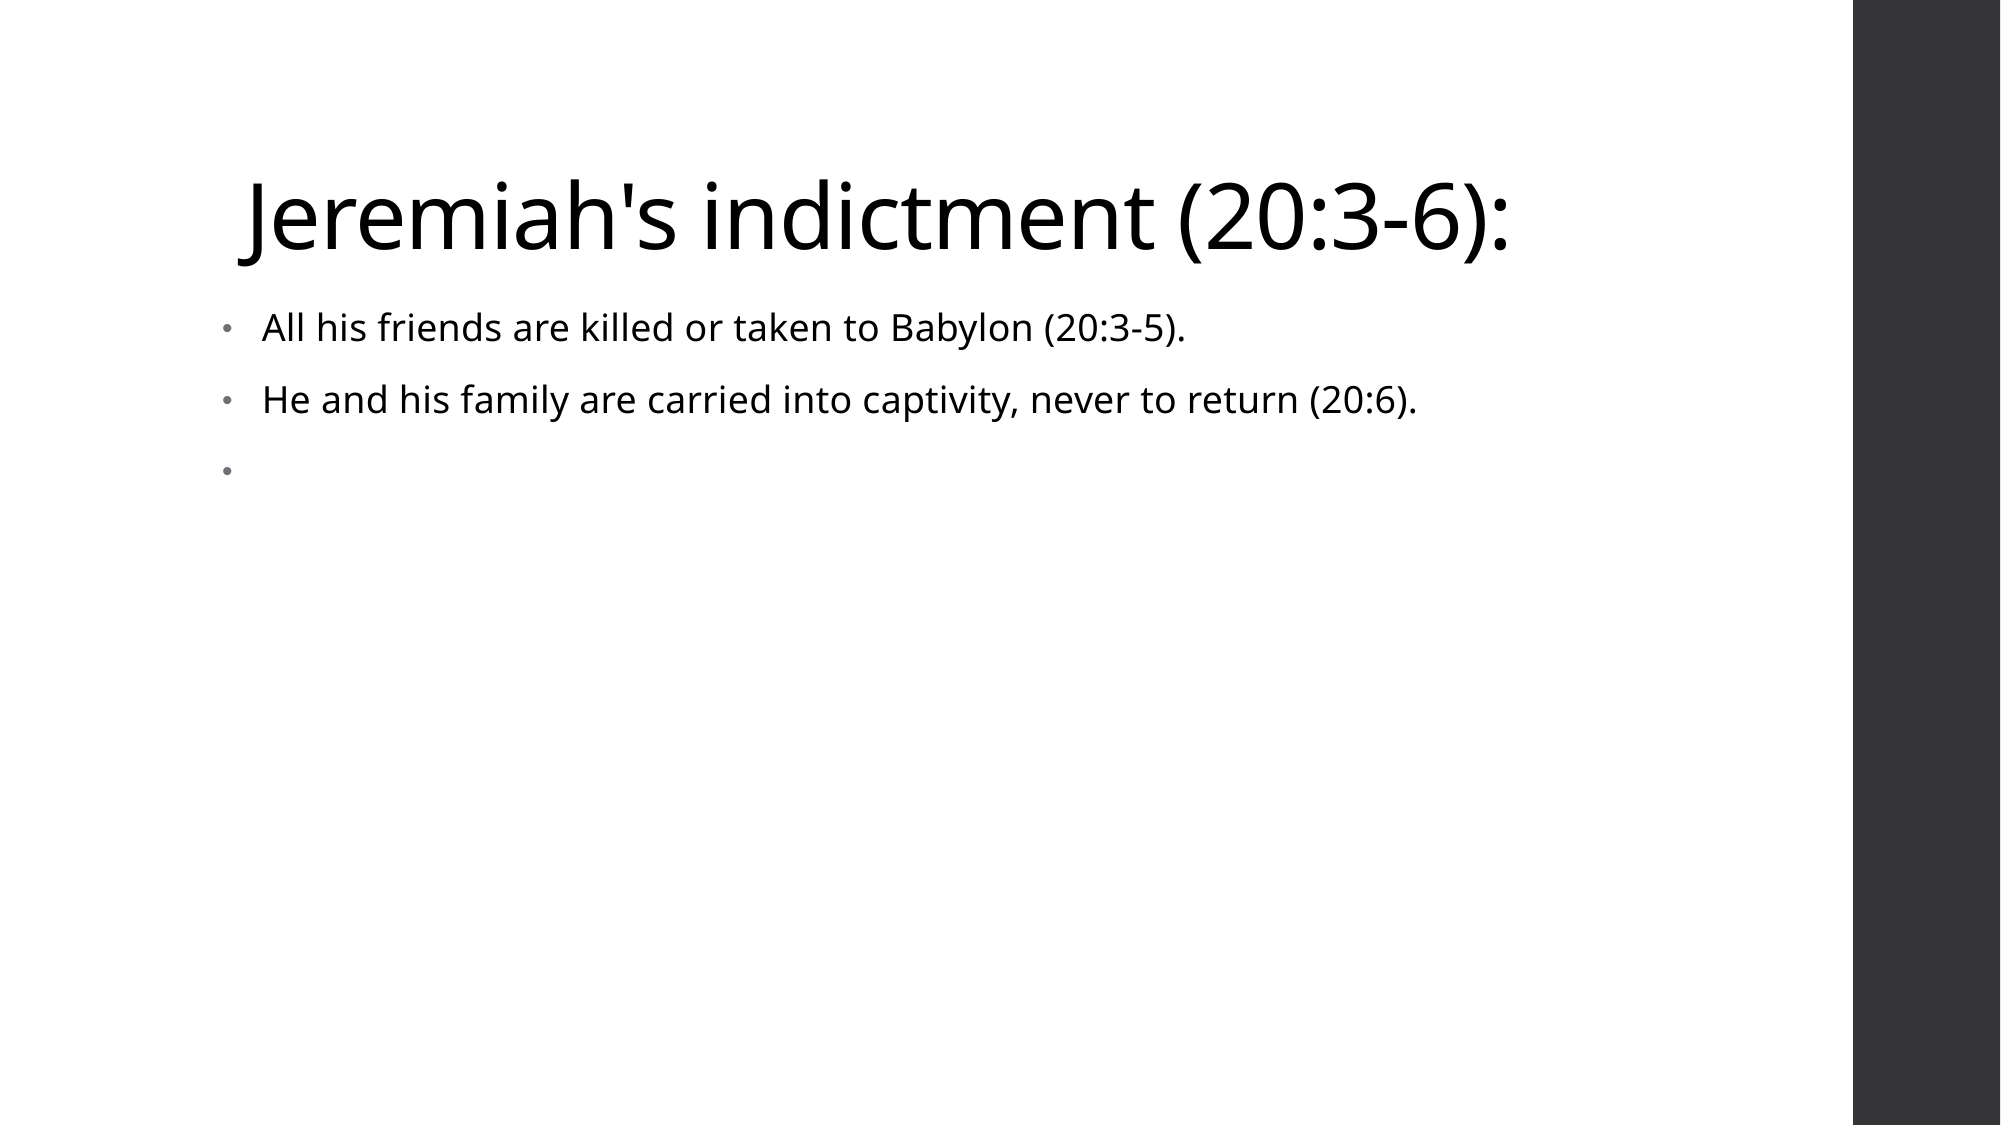

# Jeremiah's indictment (20:3-6):
 All his friends are killed or taken to Babylon (20:3-5).
 He and his family are carried into captivity, never to return (20:6).